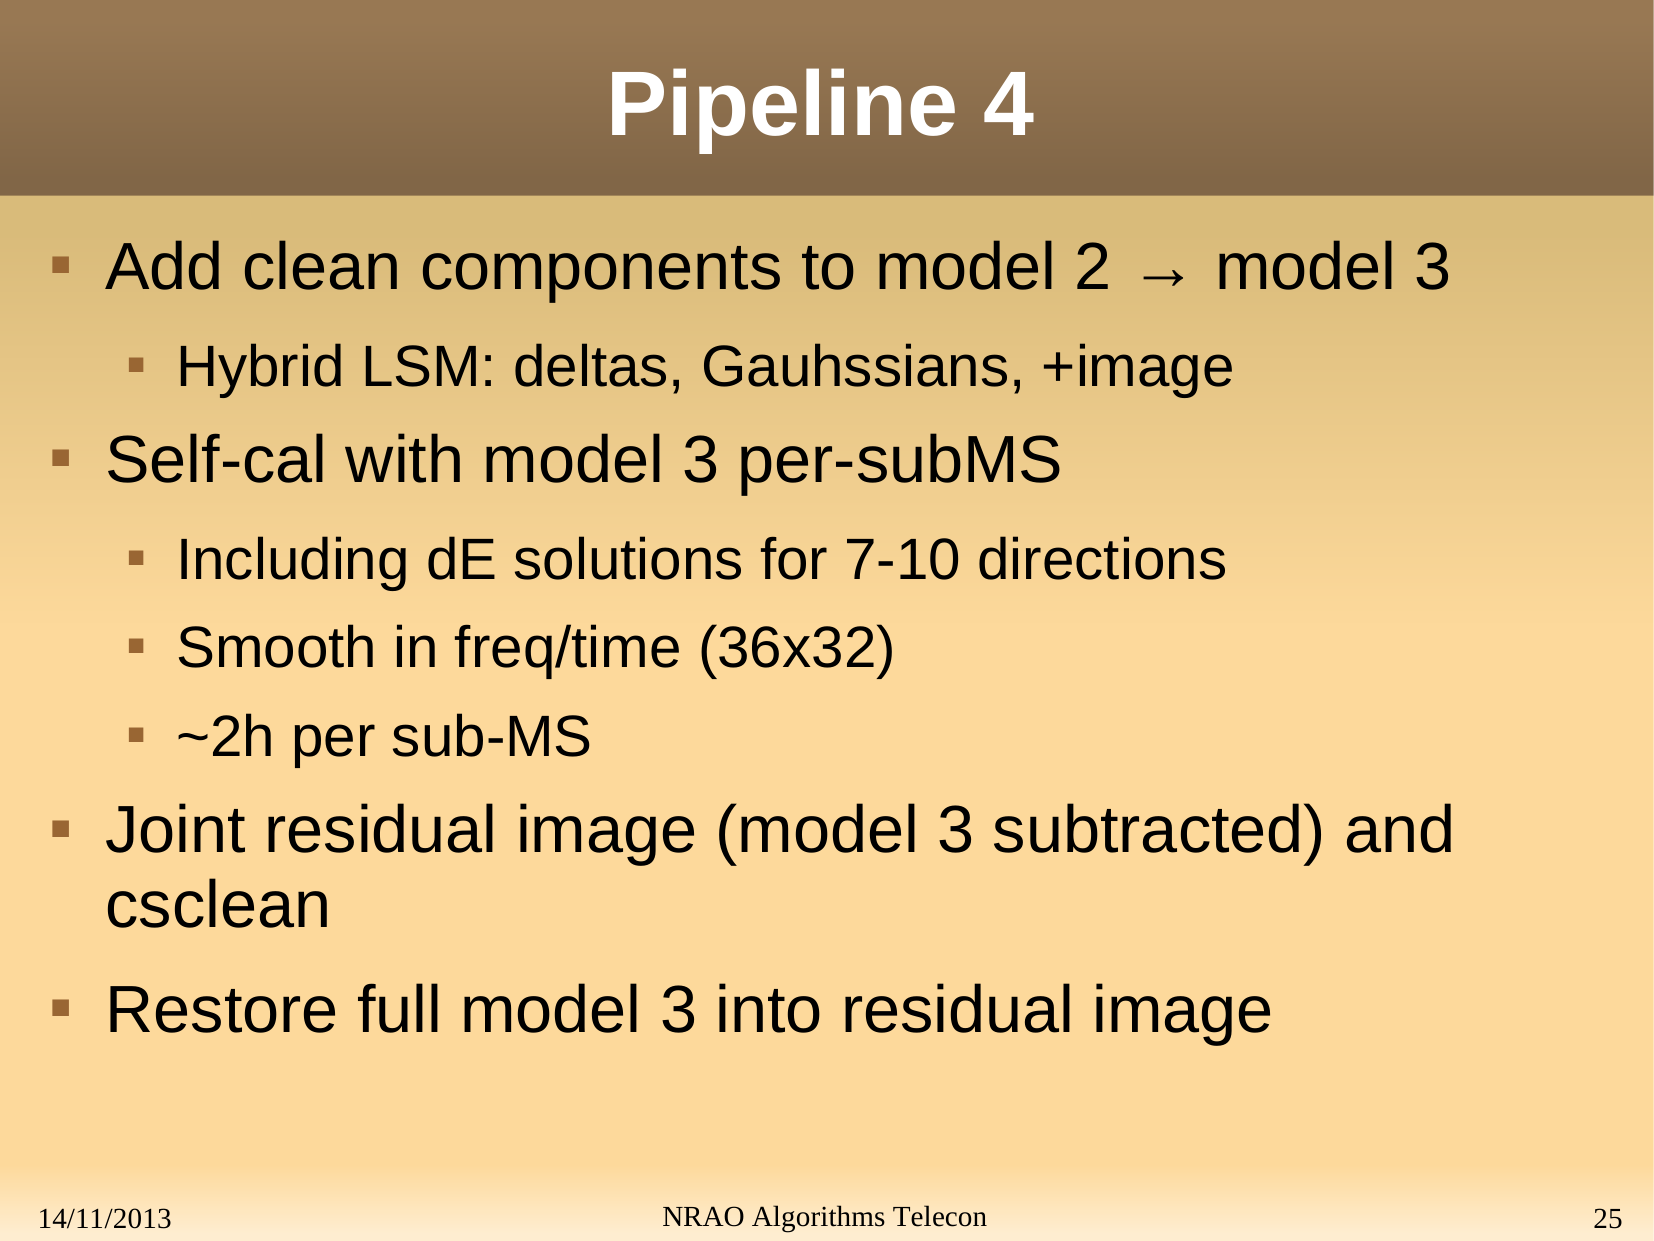

# Pipeline 4
Add clean components to model 2 → model 3
Hybrid LSM: deltas, Gauhssians, +image
Self-cal with model 3 per-subMS
Including dE solutions for 7-10 directions
Smooth in freq/time (36x32)
~2h per sub-MS
Joint residual image (model 3 subtracted) and csclean
Restore full model 3 into residual image
NRAO Algorithms Telecon
14/11/2013
25